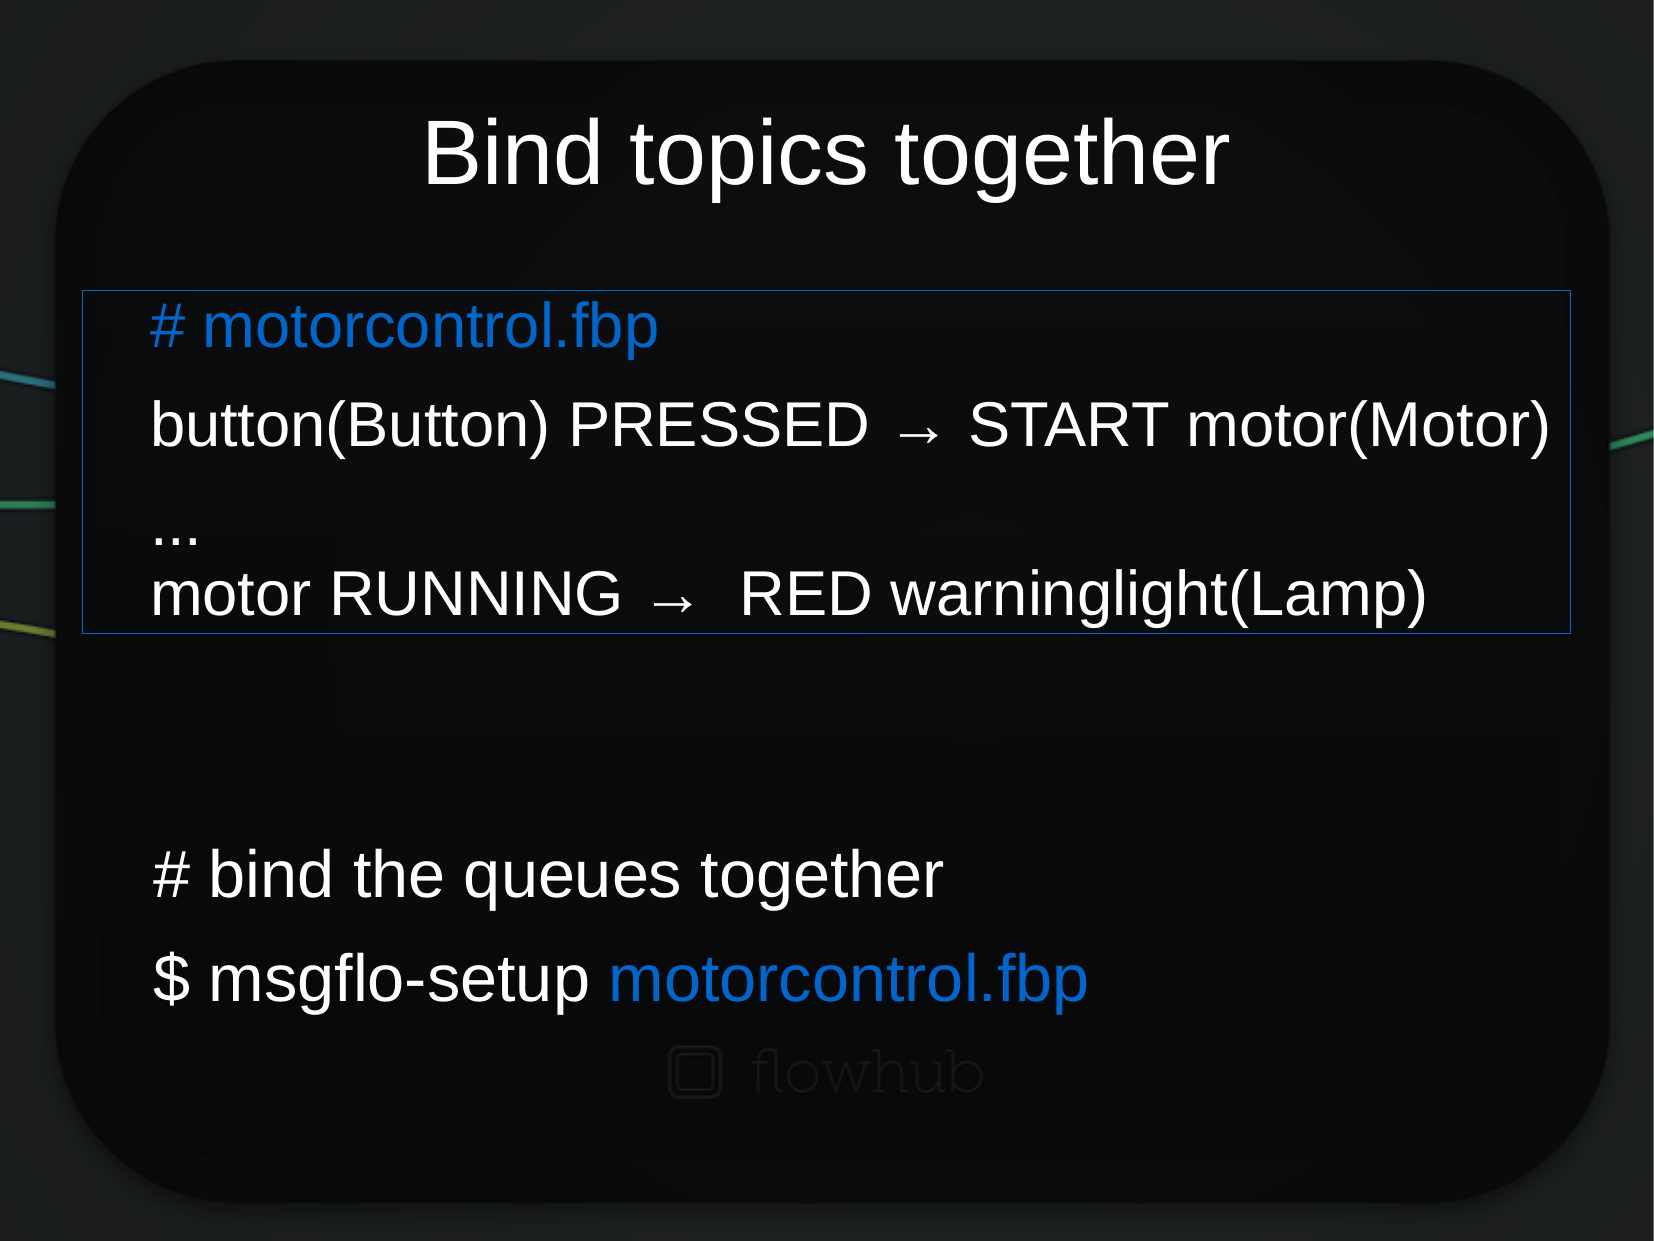

# Bind topics together
# motorcontrol.fbp
button(Button) PRESSED → START motor(Motor)
...
motor RUNNING → RED warninglight(Lamp)
# bind the queues together
$ msgflo-setup motorcontrol.fbp